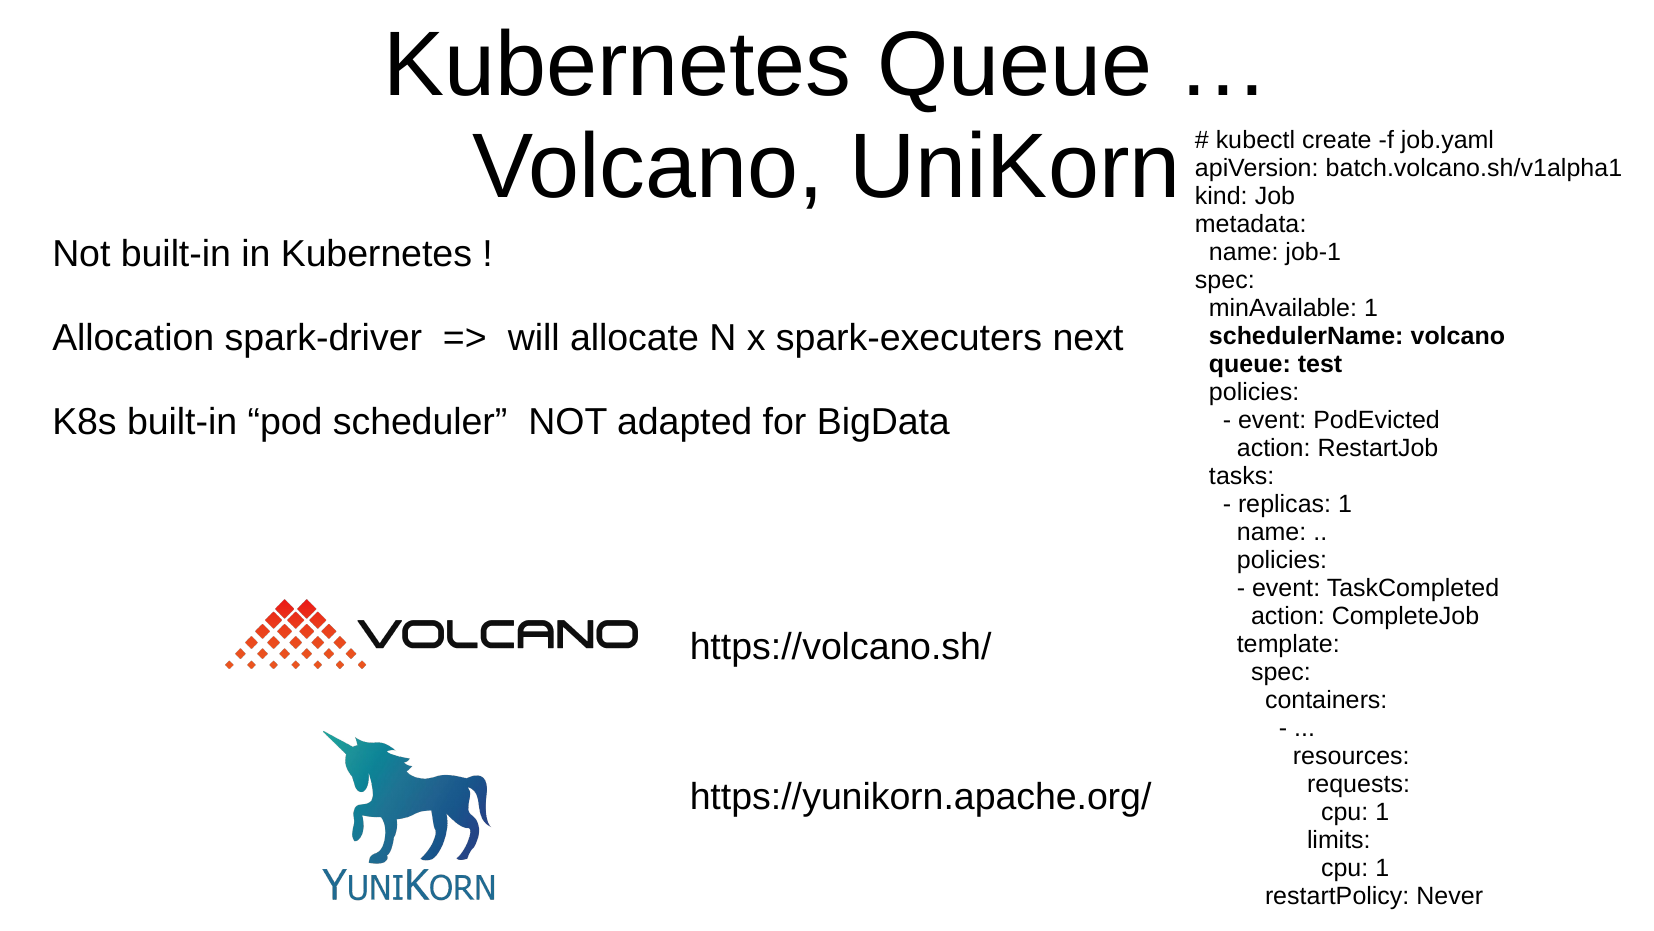

# Kubernetes Queue … Volcano, UniKorn
# kubectl create -f job.yaml
apiVersion: batch.volcano.sh/v1alpha1
kind: Job
metadata:
 name: job-1
spec:
 minAvailable: 1
 schedulerName: volcano
 queue: test
 policies:
 - event: PodEvicted
 action: RestartJob
 tasks:
 - replicas: 1
 name: ..
 policies:
 - event: TaskCompleted
 action: CompleteJob
 template:
 spec:
 containers:
 - ...
 resources:
 requests:
 cpu: 1
 limits:
 cpu: 1
 restartPolicy: Never
Not built-in in Kubernetes !
Allocation spark-driver => will allocate N x spark-executers next
K8s built-in “pod scheduler” NOT adapted for BigData
https://volcano.sh/
https://yunikorn.apache.org/